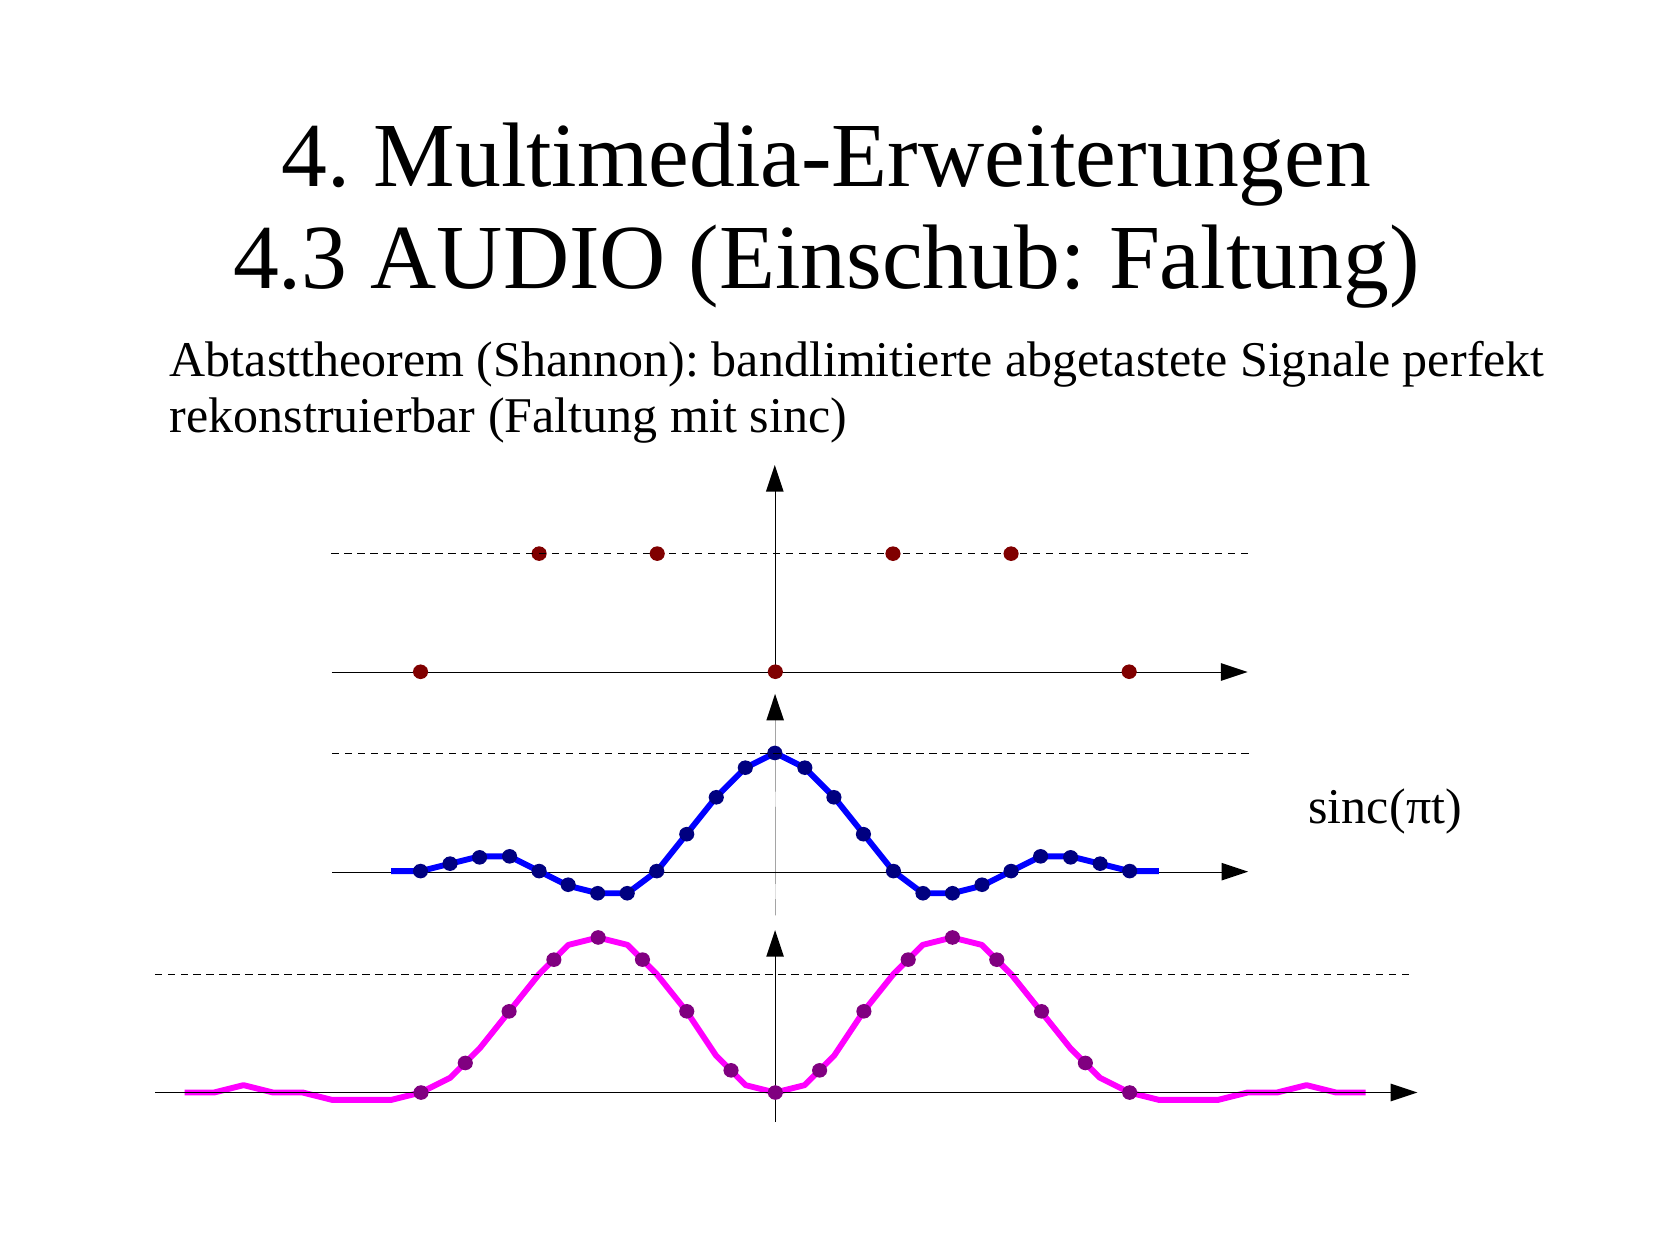

# 4. Multimedia-Erweiterungen 4.3 AUDIO (Einschub: Faltung)
Abtasttheorem (Shannon): bandlimitierte abgetastete Signale perfekt
rekonstruierbar (Faltung mit sinc)
sinc(πt)